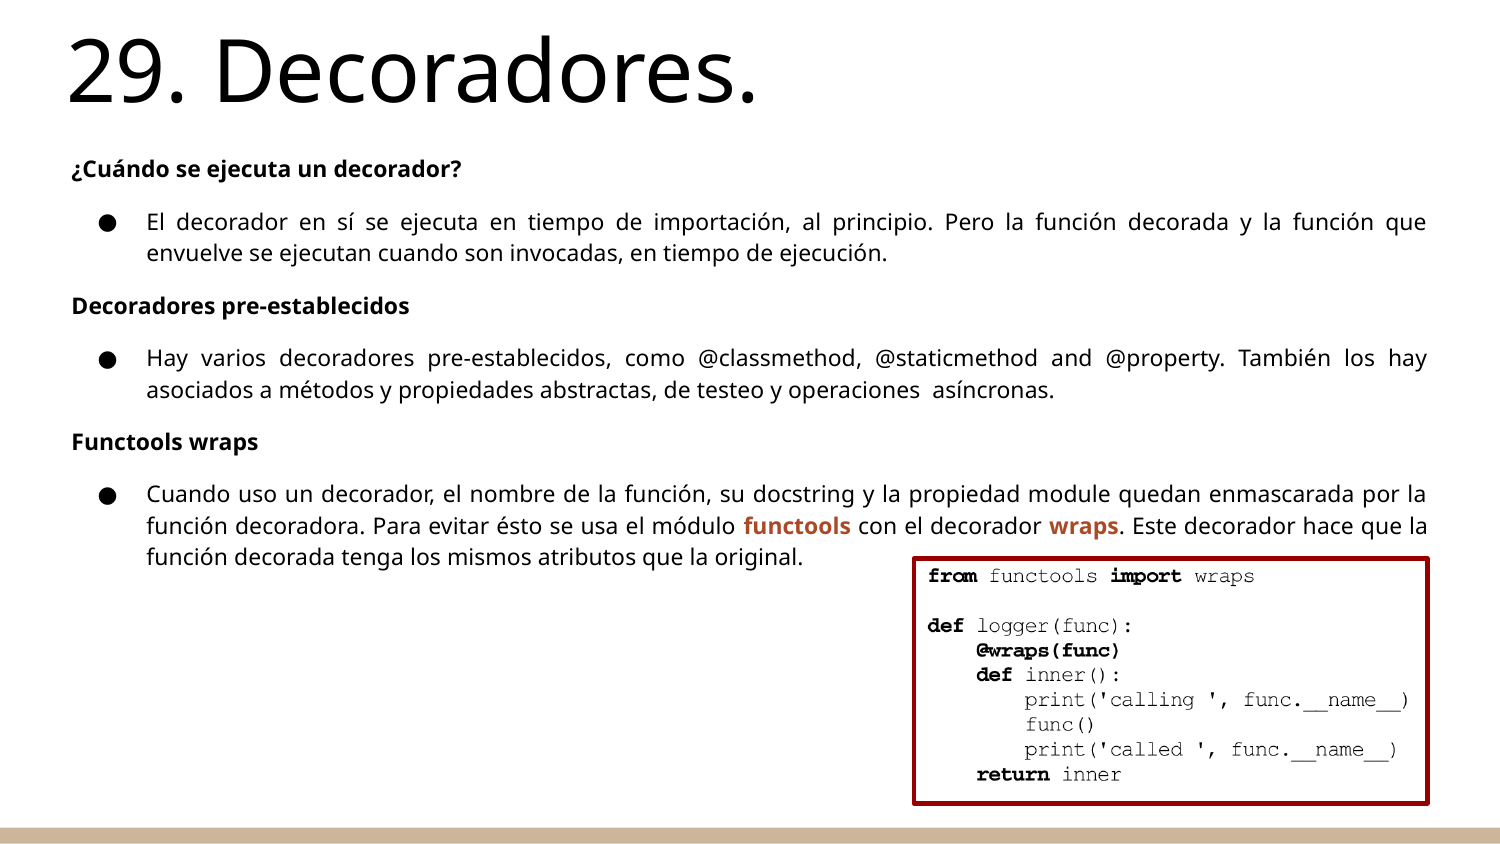

# 29. Decoradores.
¿Cuándo se ejecuta un decorador?
El decorador en sí se ejecuta en tiempo de importación, al principio. Pero la función decorada y la función que envuelve se ejecutan cuando son invocadas, en tiempo de ejecución.
Decoradores pre-establecidos
Hay varios decoradores pre-establecidos, como @classmethod, @staticmethod and @property. También los hay asociados a métodos y propiedades abstractas, de testeo y operaciones asíncronas.
Functools wraps
Cuando uso un decorador, el nombre de la función, su docstring y la propiedad module quedan enmascarada por la función decoradora. Para evitar ésto se usa el módulo functools con el decorador wraps. Este decorador hace que la función decorada tenga los mismos atributos que la original.